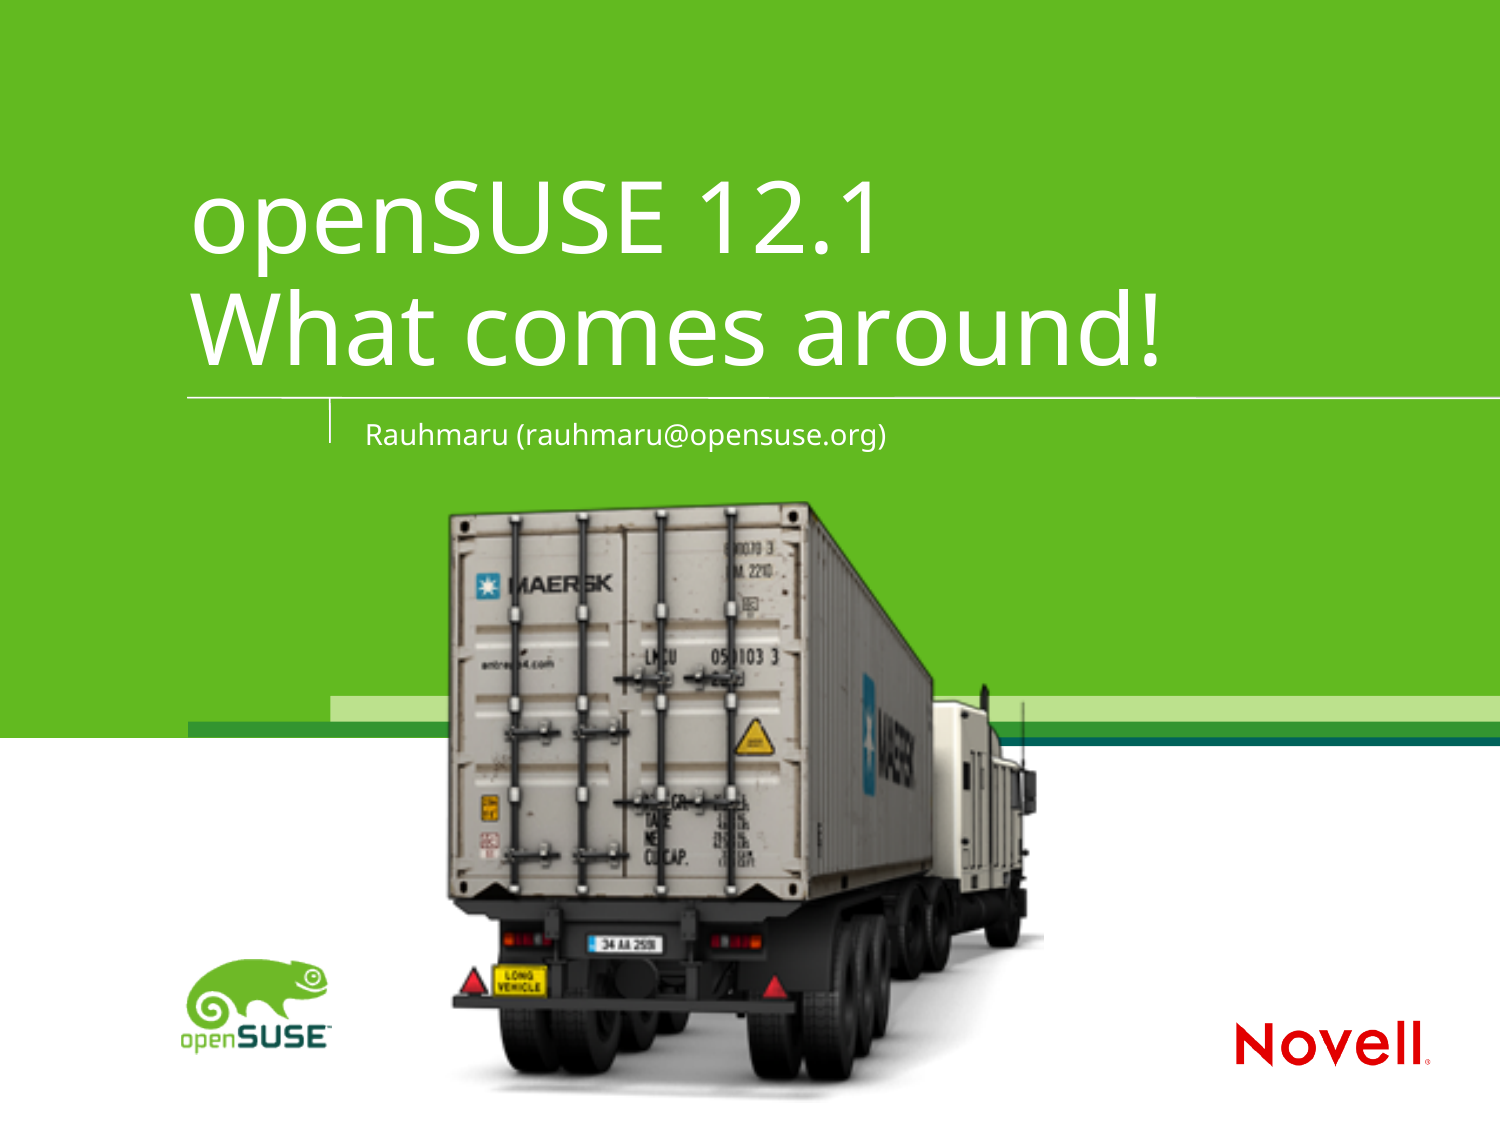

# openSUSE 12.1 What comes around!
Rauhmaru (rauhmaru@opensuse.org)